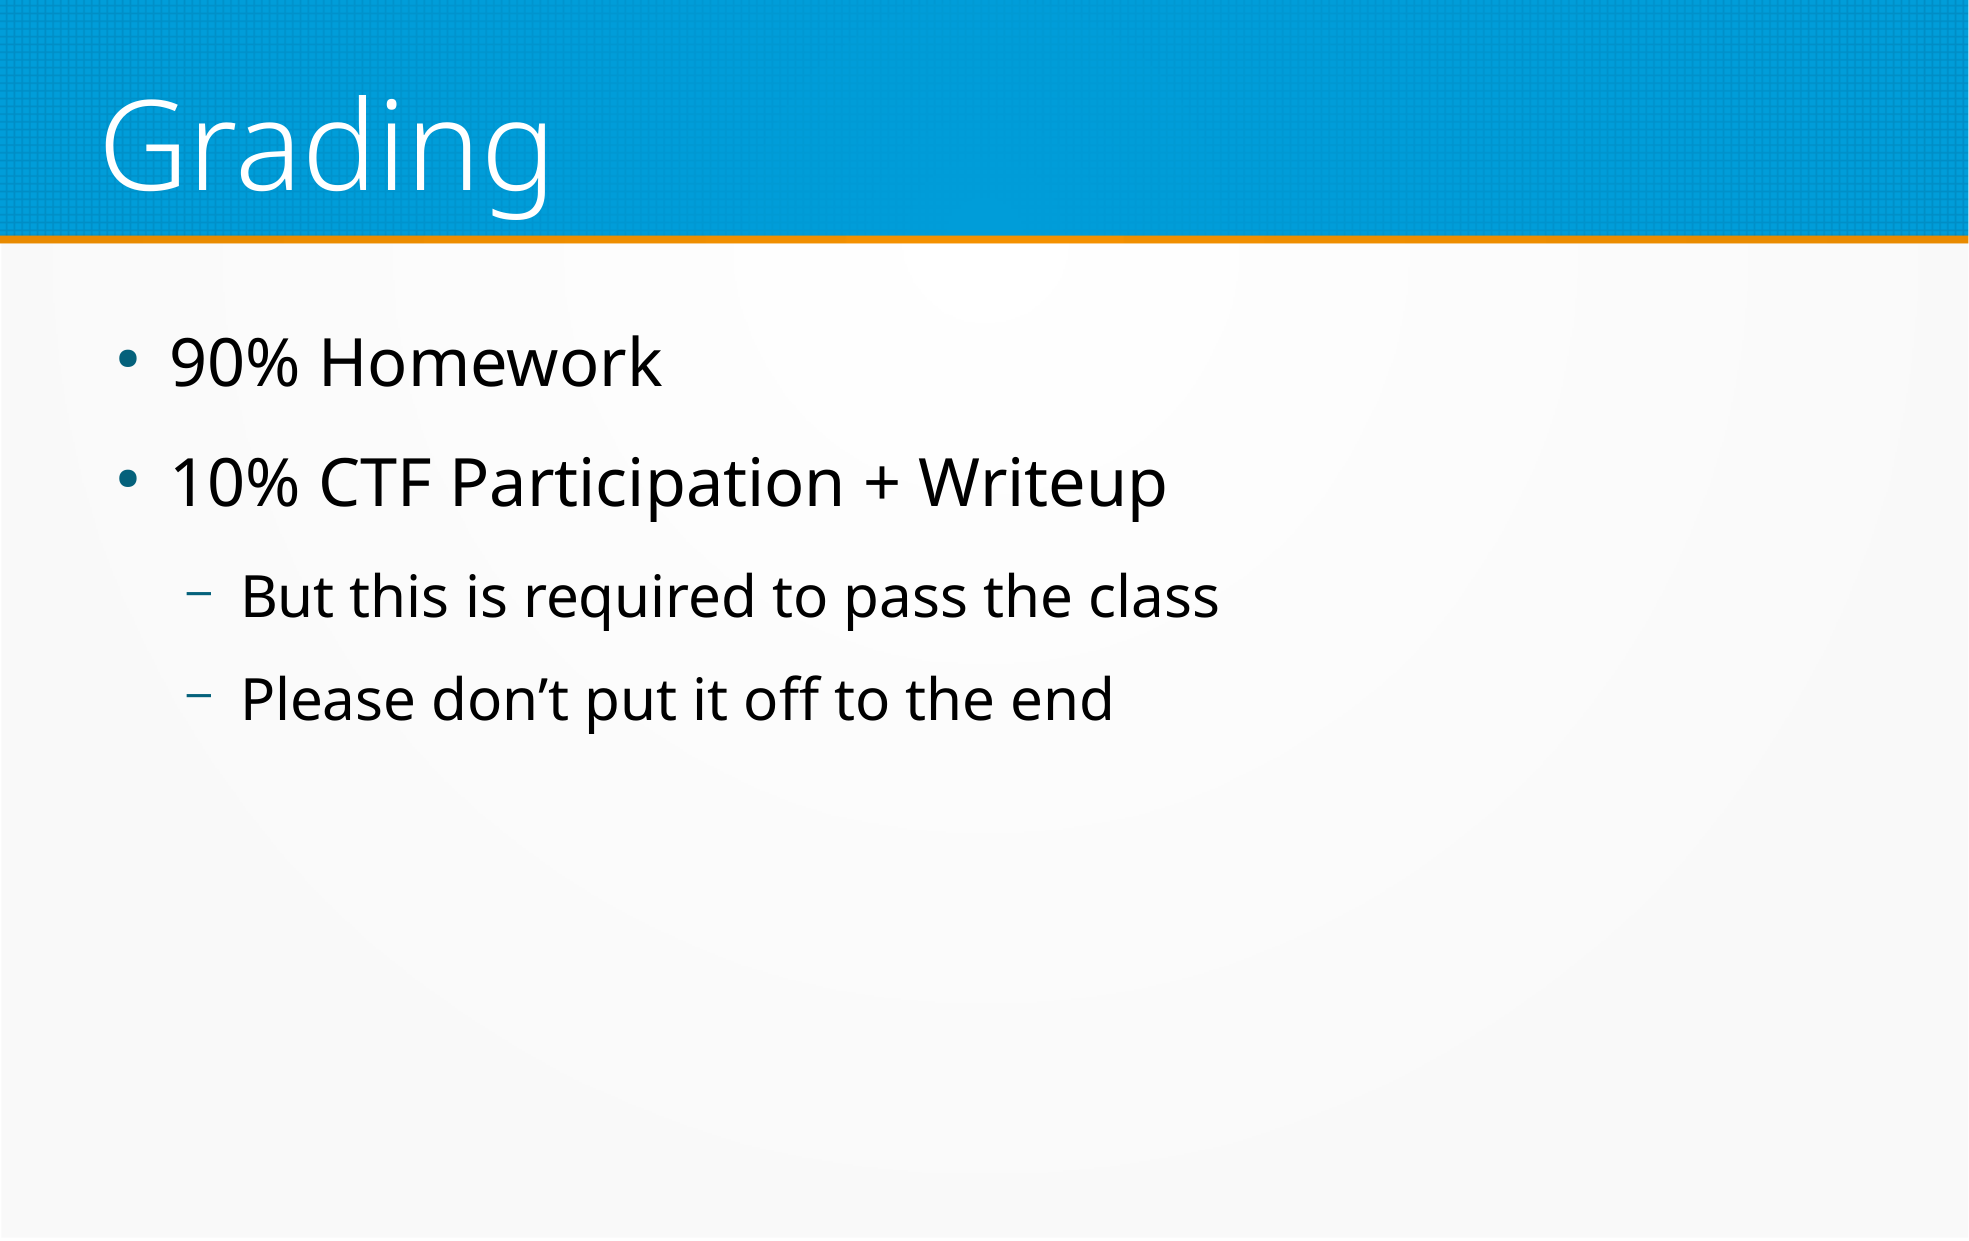

# Grading
90% Homework
10% CTF Participation + Writeup
But this is required to pass the class
Please don’t put it off to the end